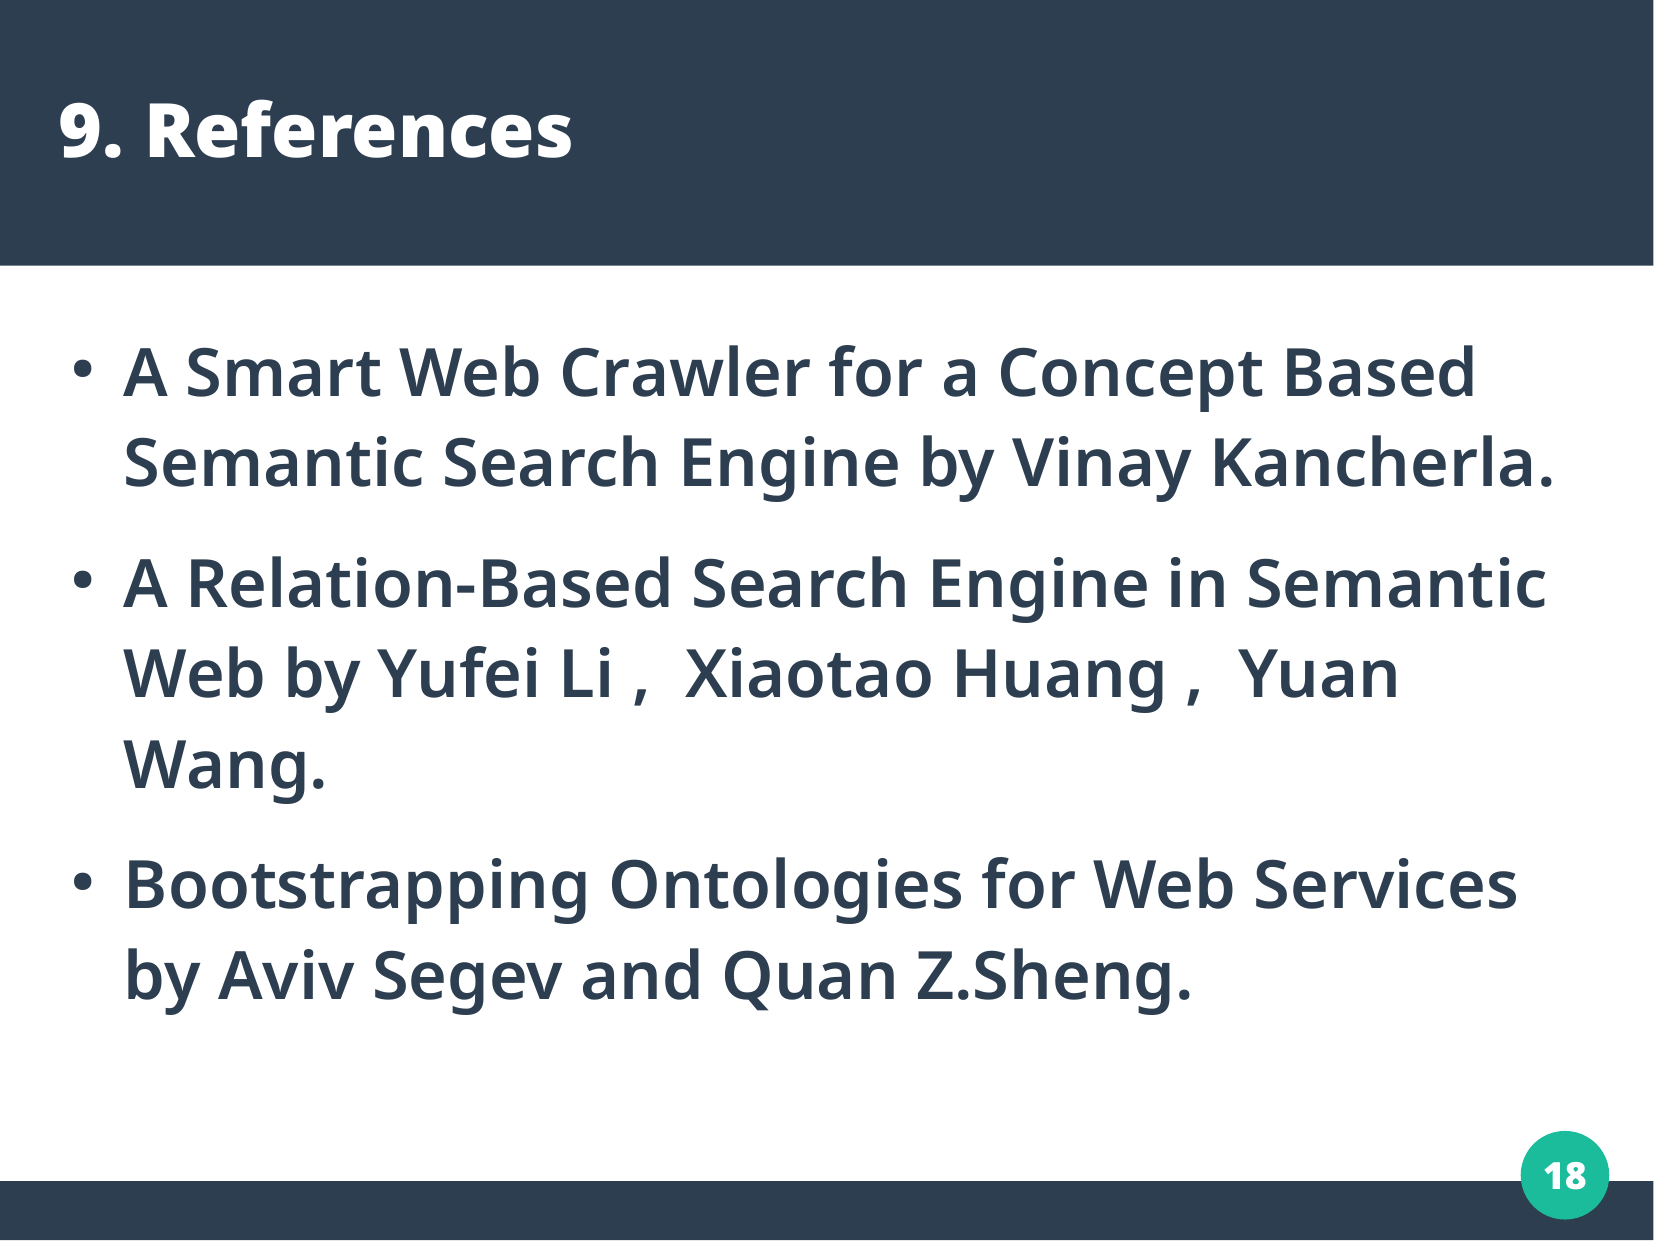

# 9. References
A Smart Web Crawler for a Concept Based Semantic Search Engine by Vinay Kancherla.
A Relation-Based Search Engine in Semantic Web by Yufei Li , Xiaotao Huang , Yuan Wang.
Bootstrapping Ontologies for Web Services by Aviv Segev and Quan Z.Sheng.
18